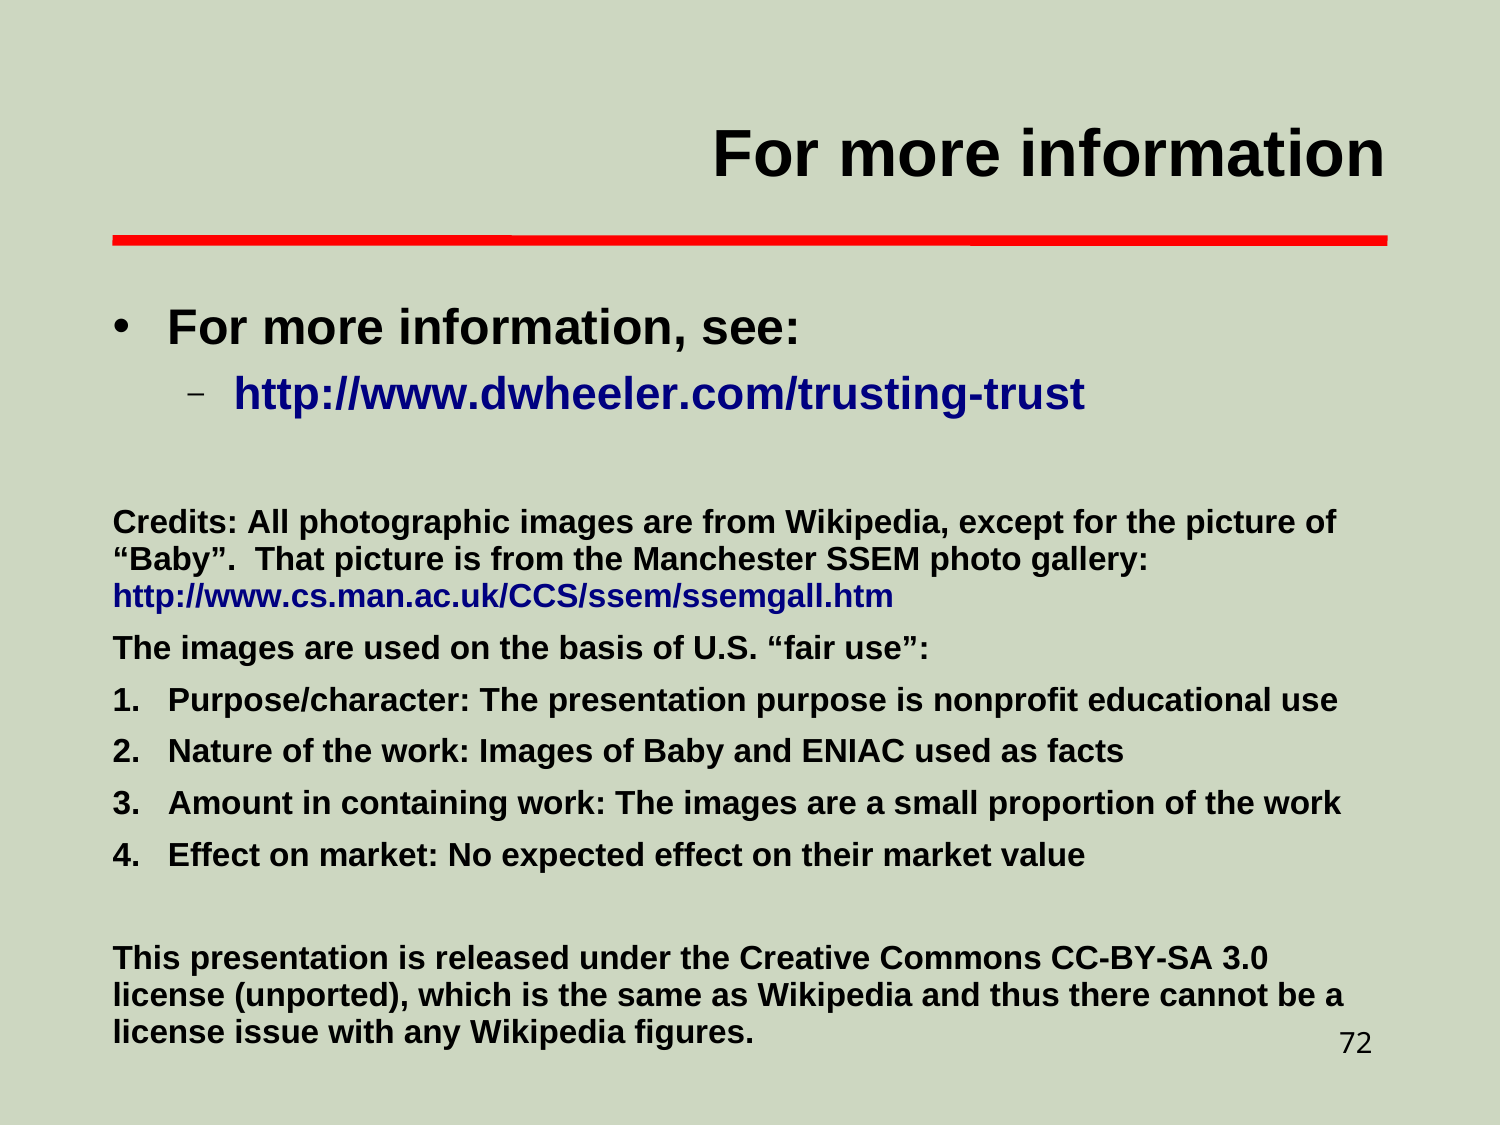

# For more information
For more information, see:
http://www.dwheeler.com/trusting-trust
Credits: All photographic images are from Wikipedia, except for the picture of “Baby”. That picture is from the Manchester SSEM photo gallery: http://www.cs.man.ac.uk/CCS/ssem/ssemgall.htm
The images are used on the basis of U.S. “fair use”:
Purpose/character: The presentation purpose is nonprofit educational use
Nature of the work: Images of Baby and ENIAC used as facts
Amount in containing work: The images are a small proportion of the work
Effect on market: No expected effect on their market value
This presentation is released under the Creative Commons CC-BY-SA 3.0 license (unported), which is the same as Wikipedia and thus there cannot be a license issue with any Wikipedia figures.